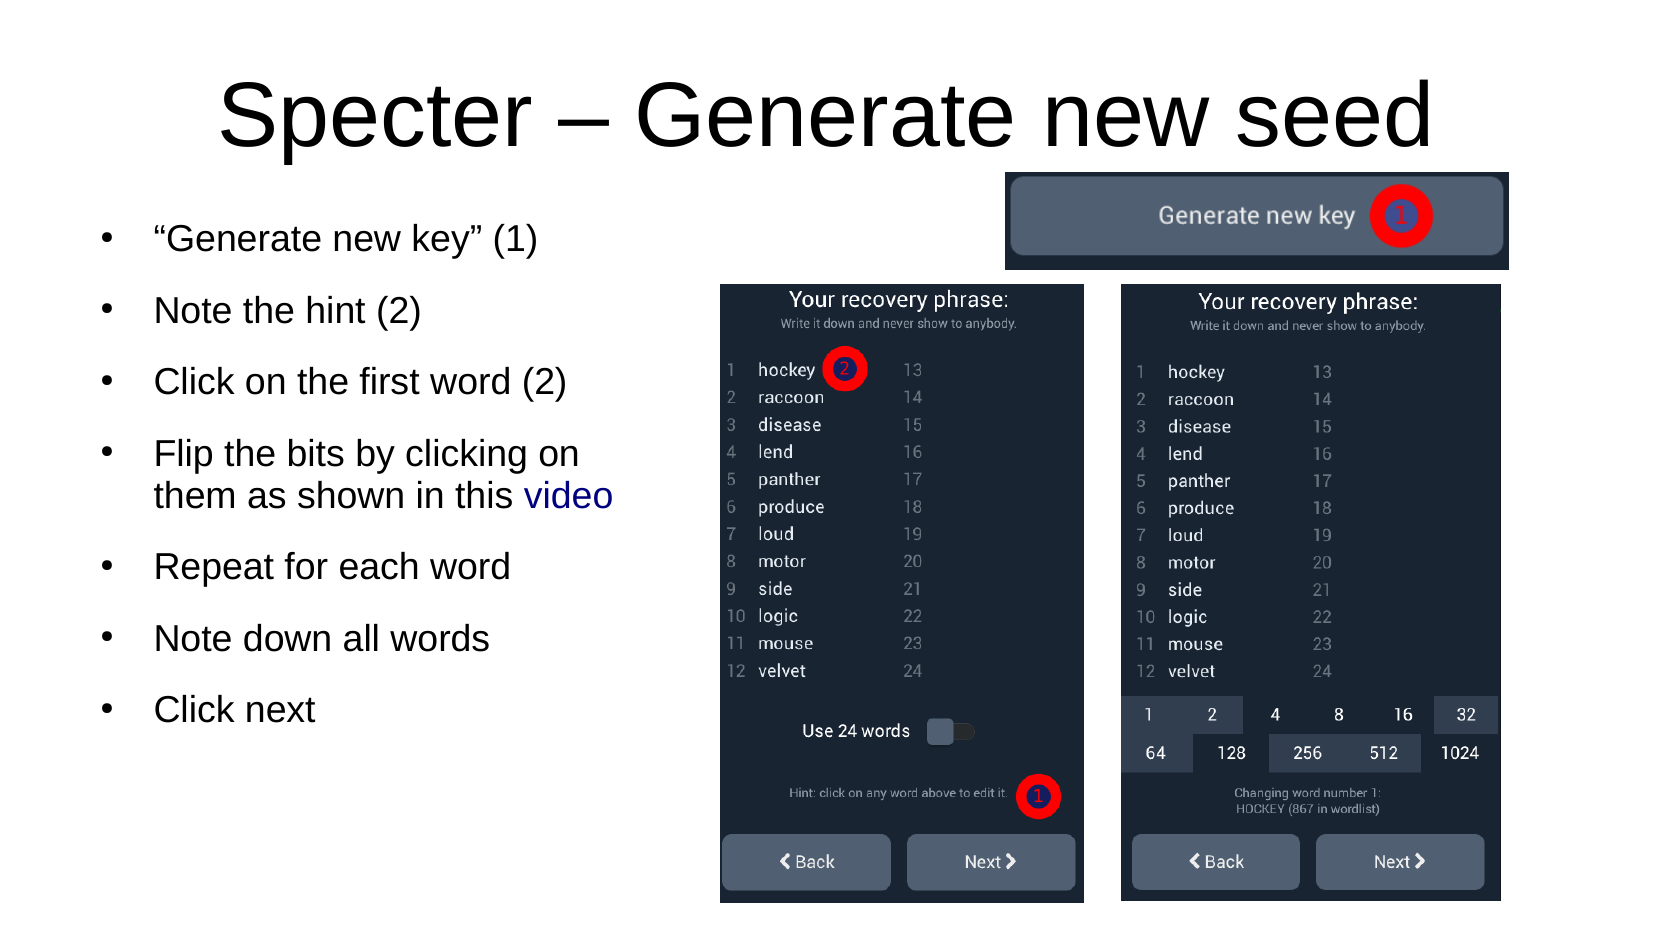

# Specter – Generate new seed
“Generate new key” (1)
Note the hint (2)
Click on the first word (2)
Flip the bits by clicking on them as shown in this video
Repeat for each word
Note down all words
Click next